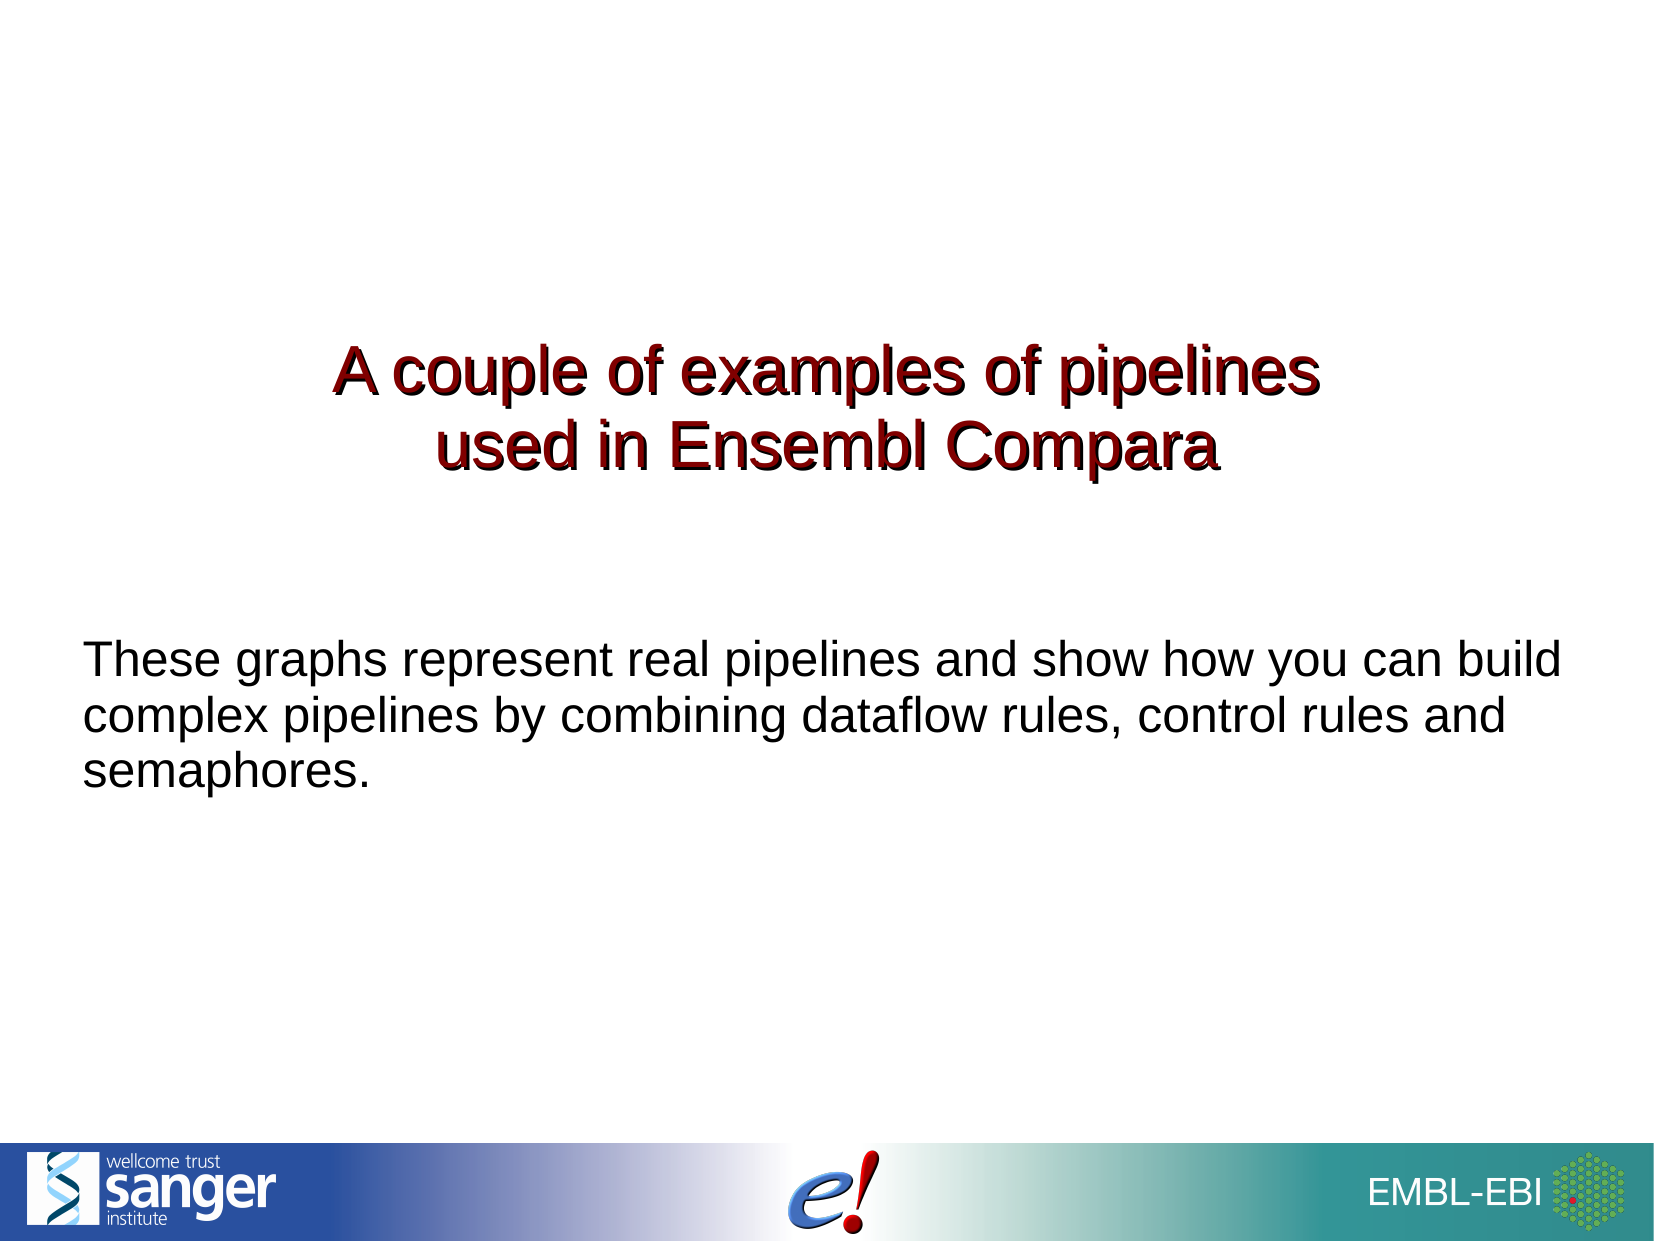

# A couple of examples of pipelines
used in Ensembl Compara
These graphs represent real pipelines and show how you can build complex pipelines by combining dataflow rules, control rules and semaphores.